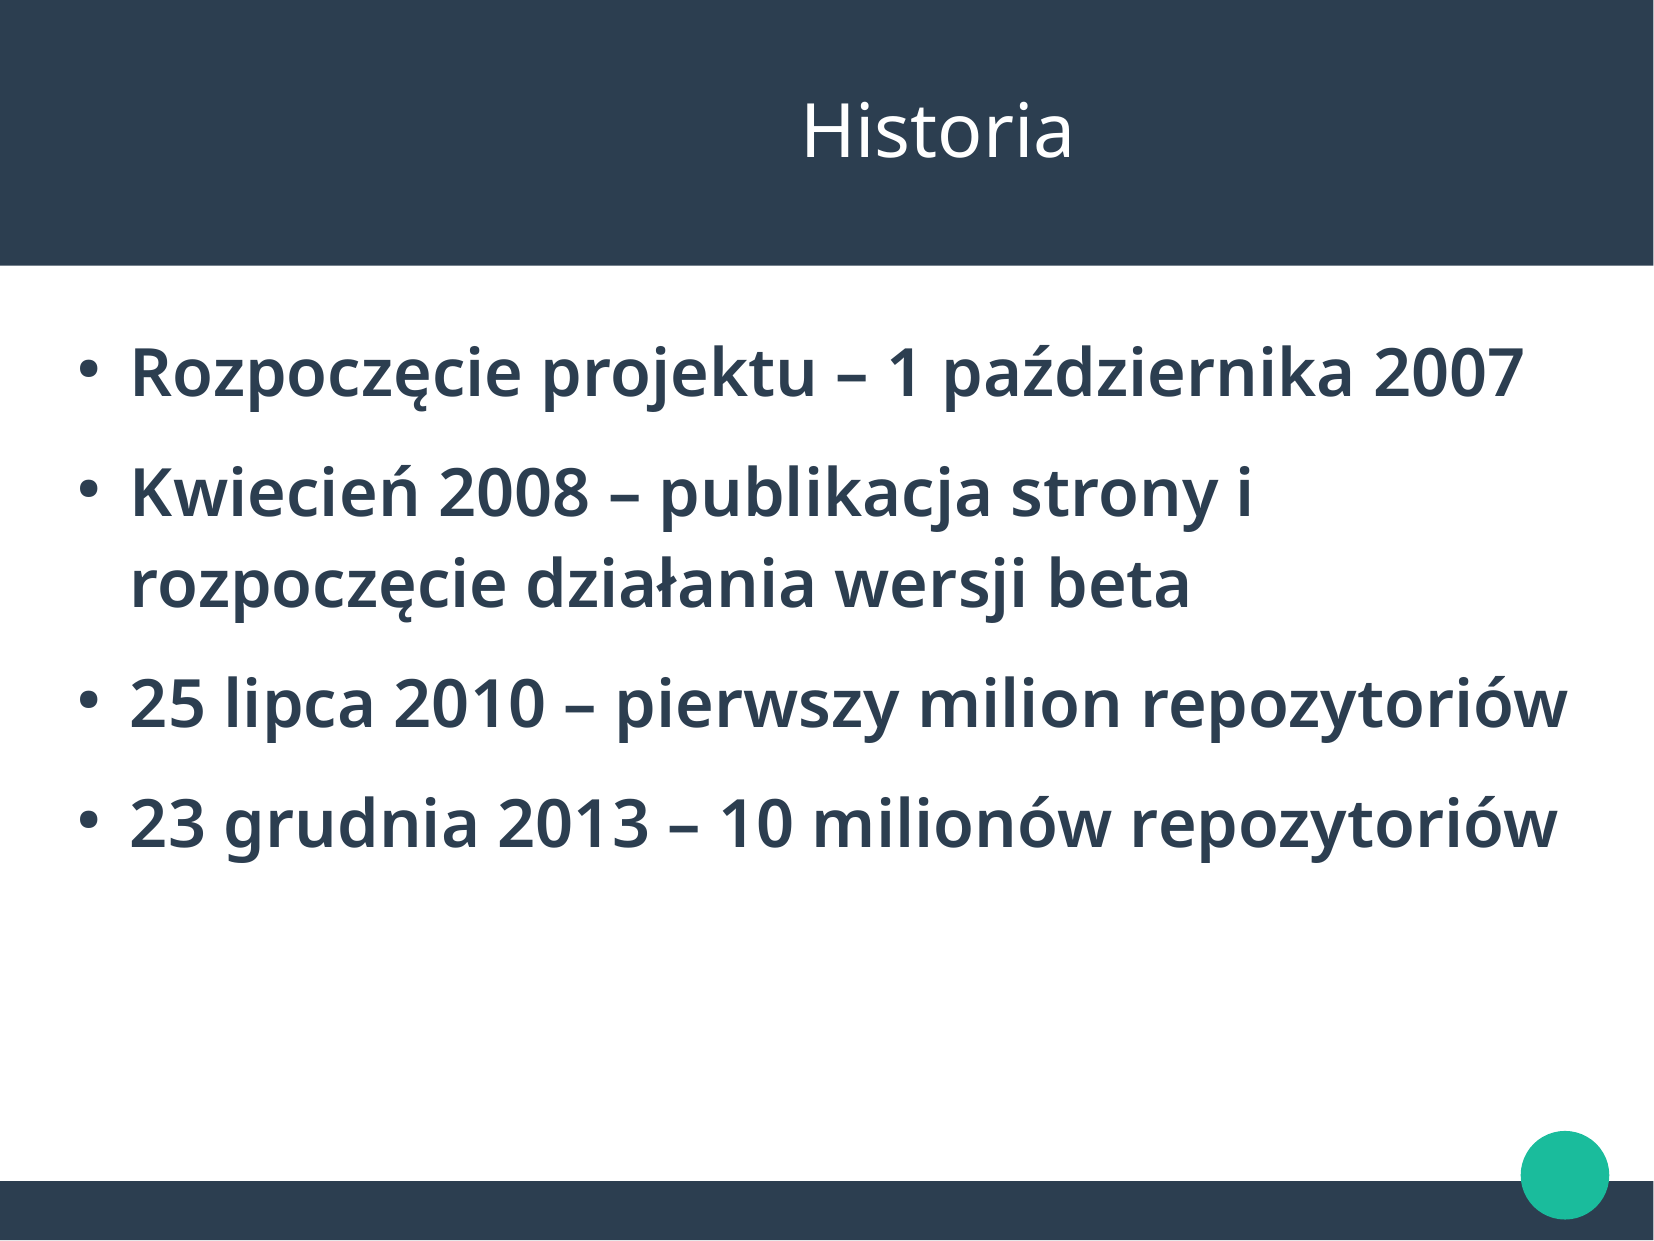

# Historia
Rozpoczęcie projektu – 1 października 2007
Kwiecień 2008 – publikacja strony i rozpoczęcie działania wersji beta
25 lipca 2010 – pierwszy milion repozytoriów
23 grudnia 2013 – 10 milionów repozytoriów